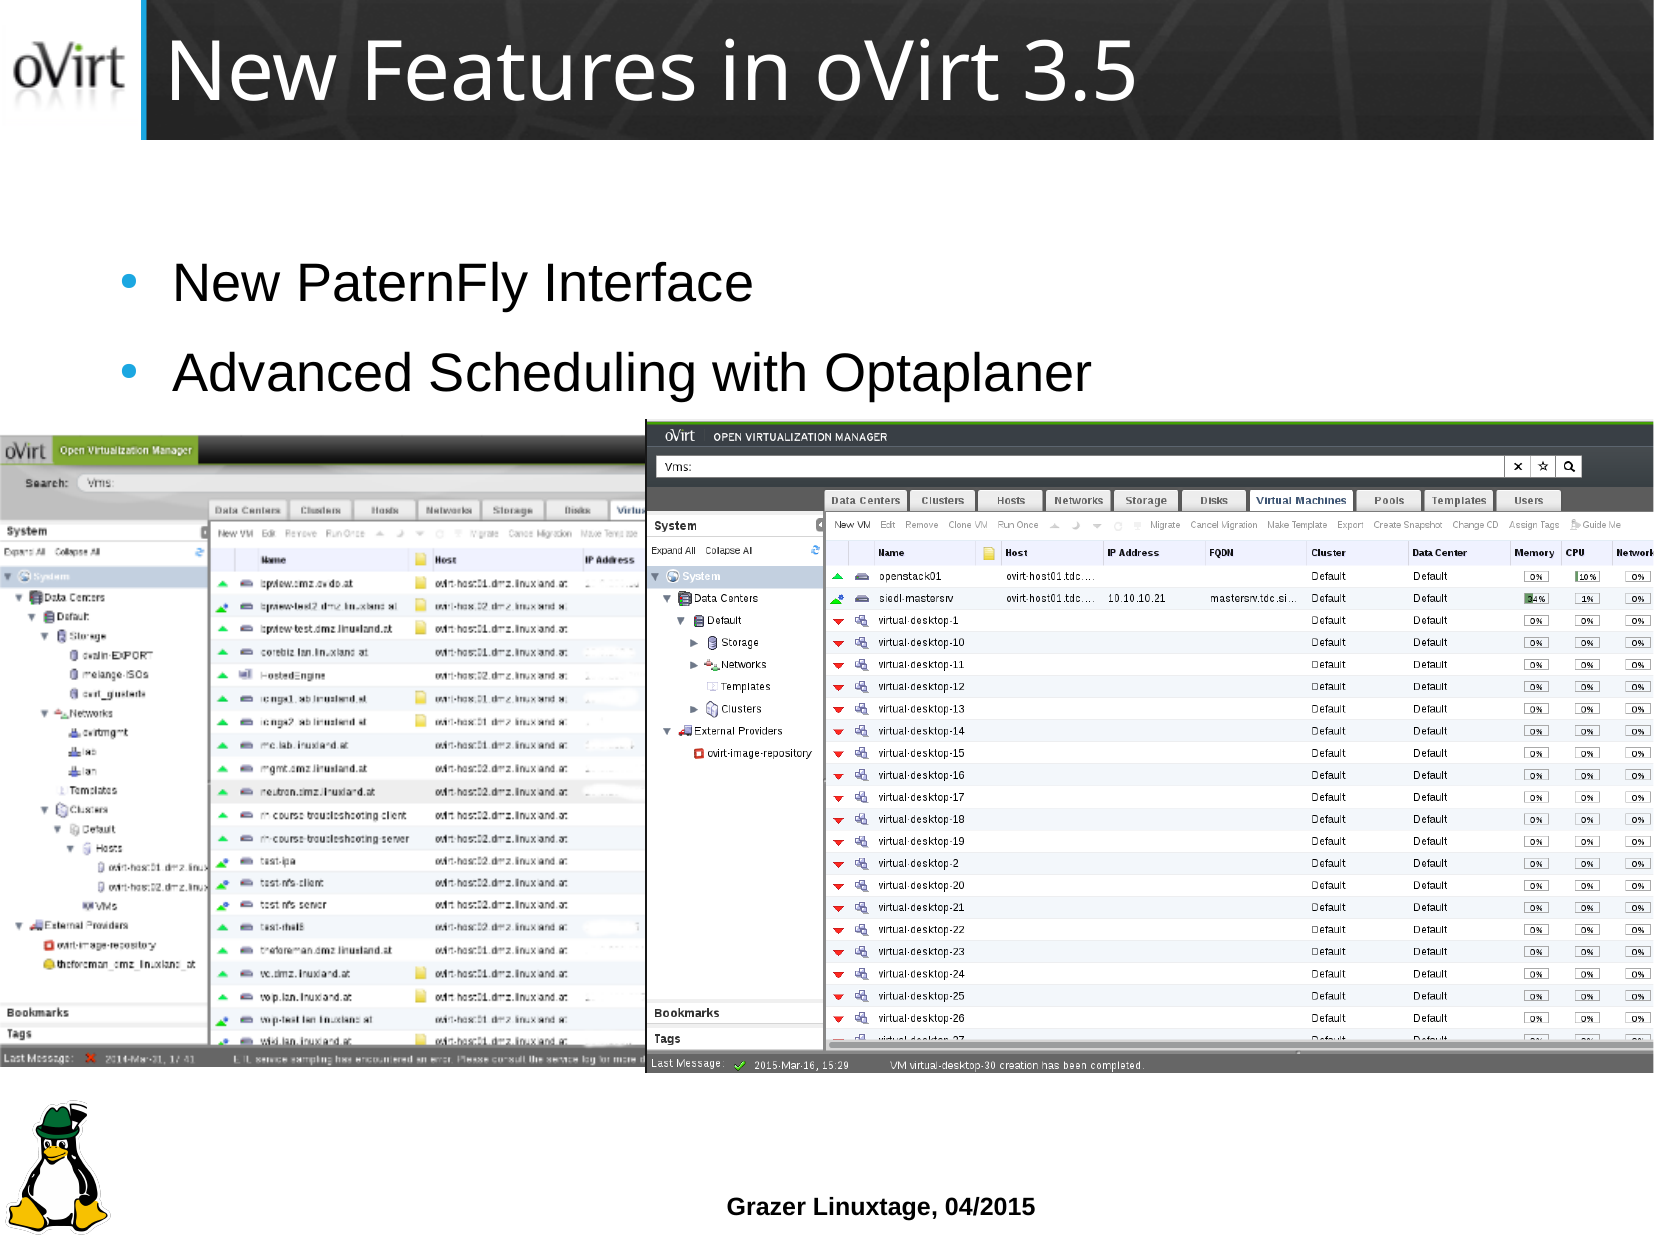

# New Features in oVirt 3.5
New PaternFly Interface
Advanced Scheduling with Optaplaner